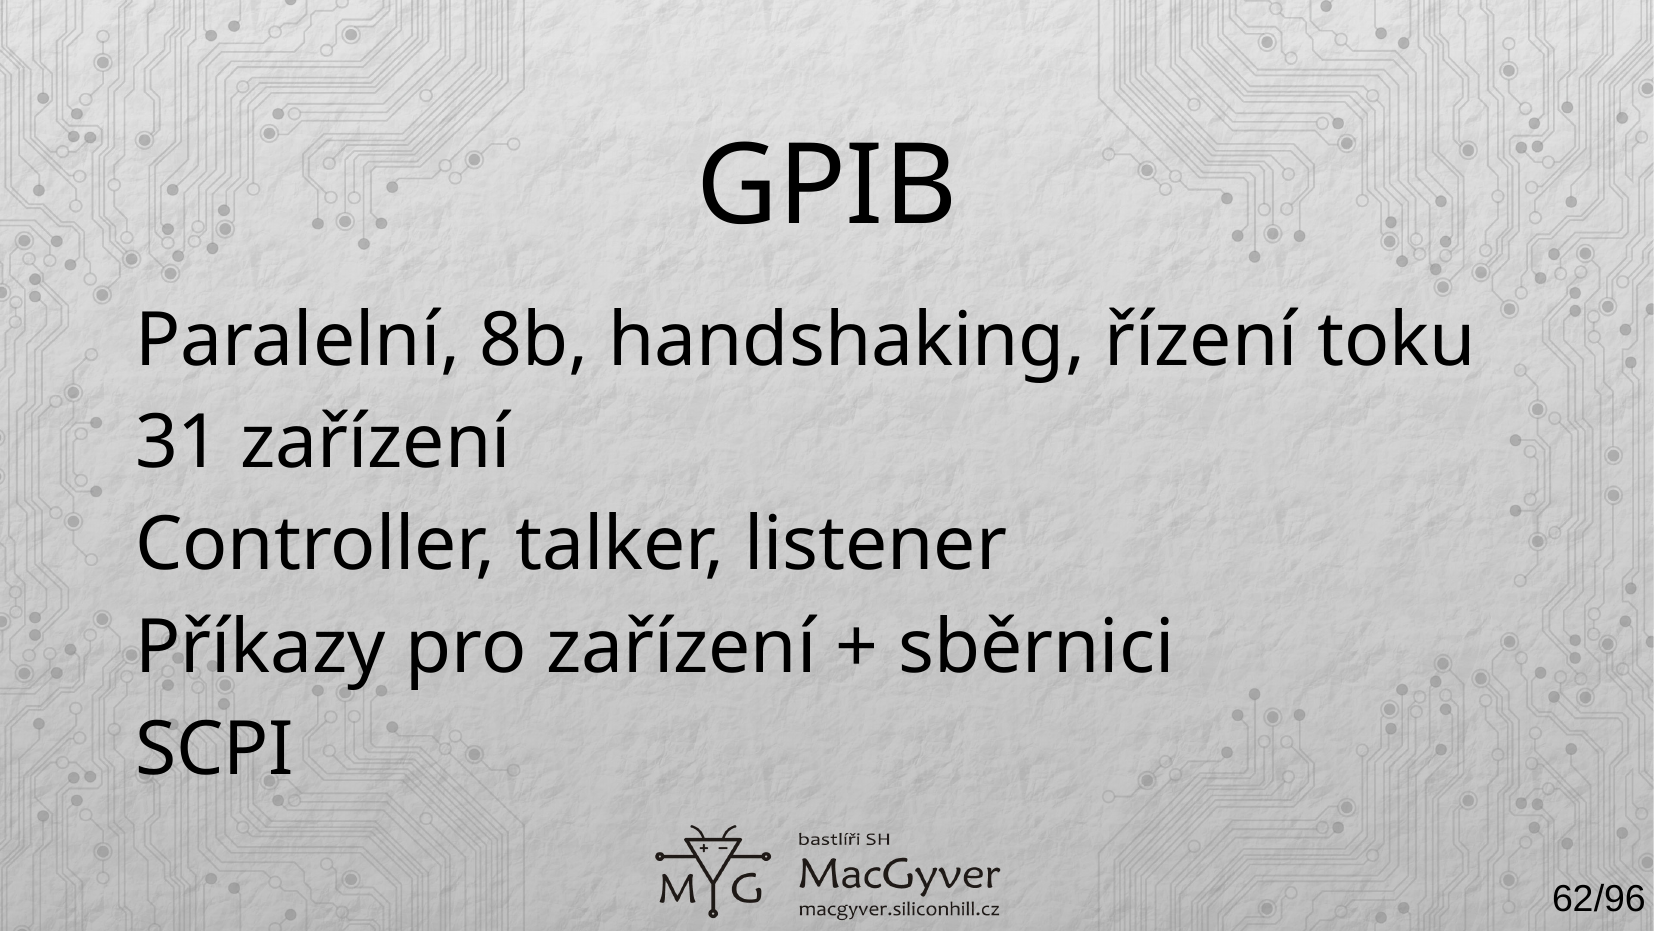

# GPIB
Paralelní, 8b, handshaking, řízení toku
31 zařízení
Controller, talker, listener
Příkazy pro zařízení + sběrnici
SCPI